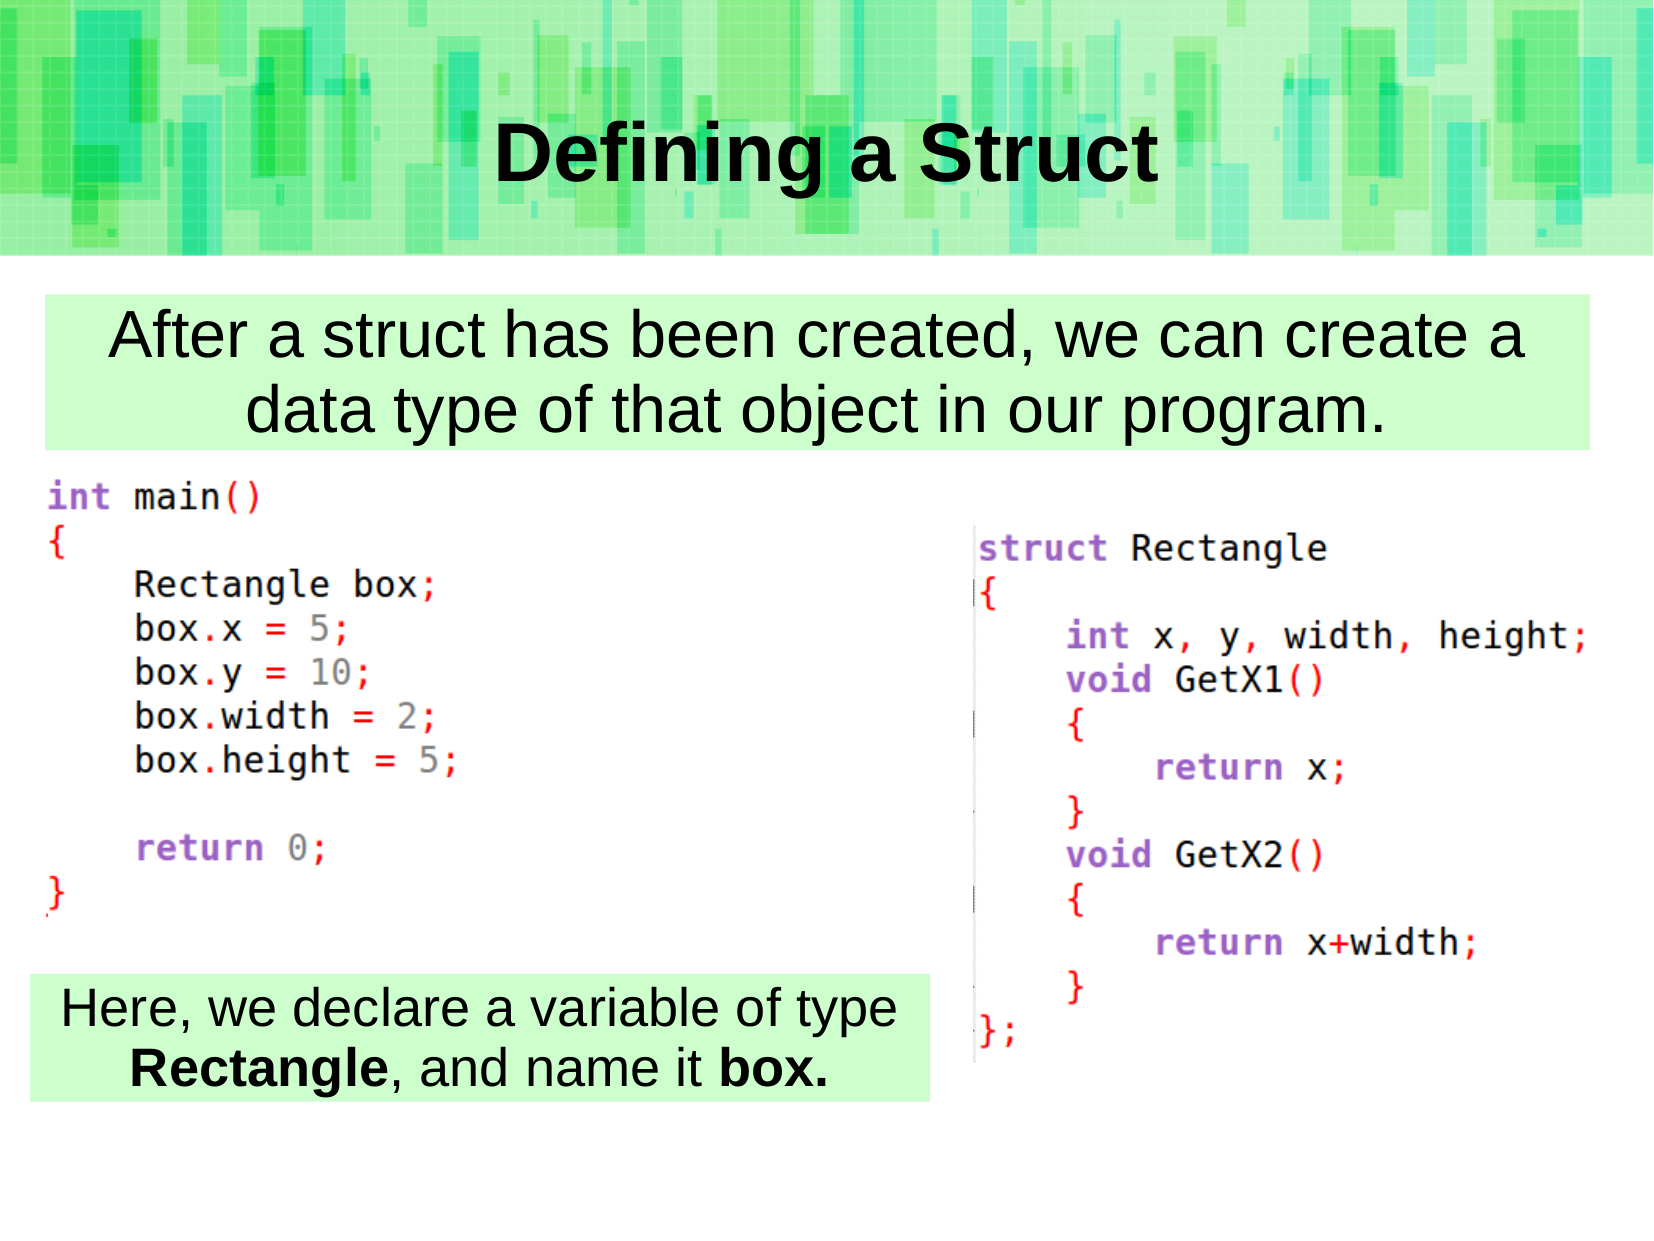

# Defining a Struct
After a struct has been created, we can create a data type of that object in our program.
Here, we declare a variable of type Rectangle, and name it box.